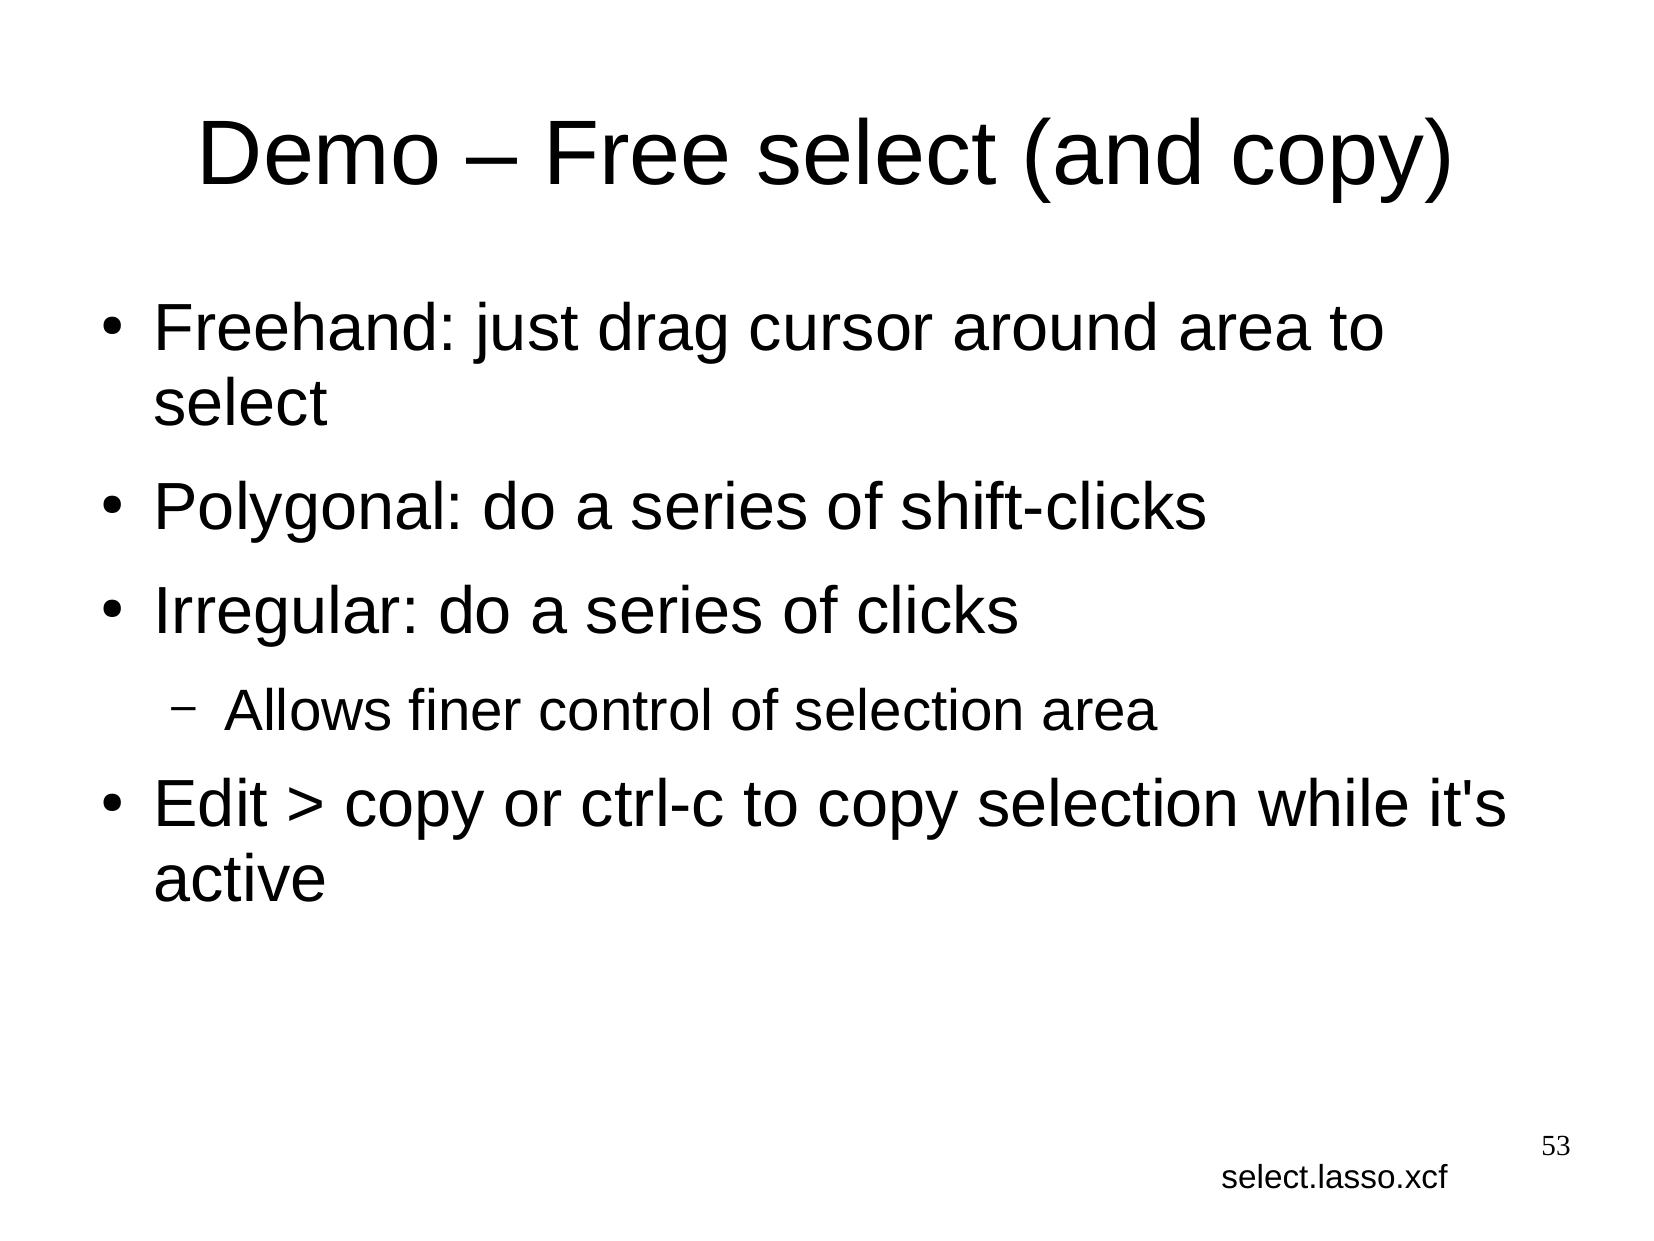

# Demo – Free select (and copy)
Freehand: just drag cursor around area to select
Polygonal: do a series of shift-clicks
Irregular: do a series of clicks
Allows finer control of selection area
Edit > copy or ctrl-c to copy selection while it's active
53
select.lasso.xcf